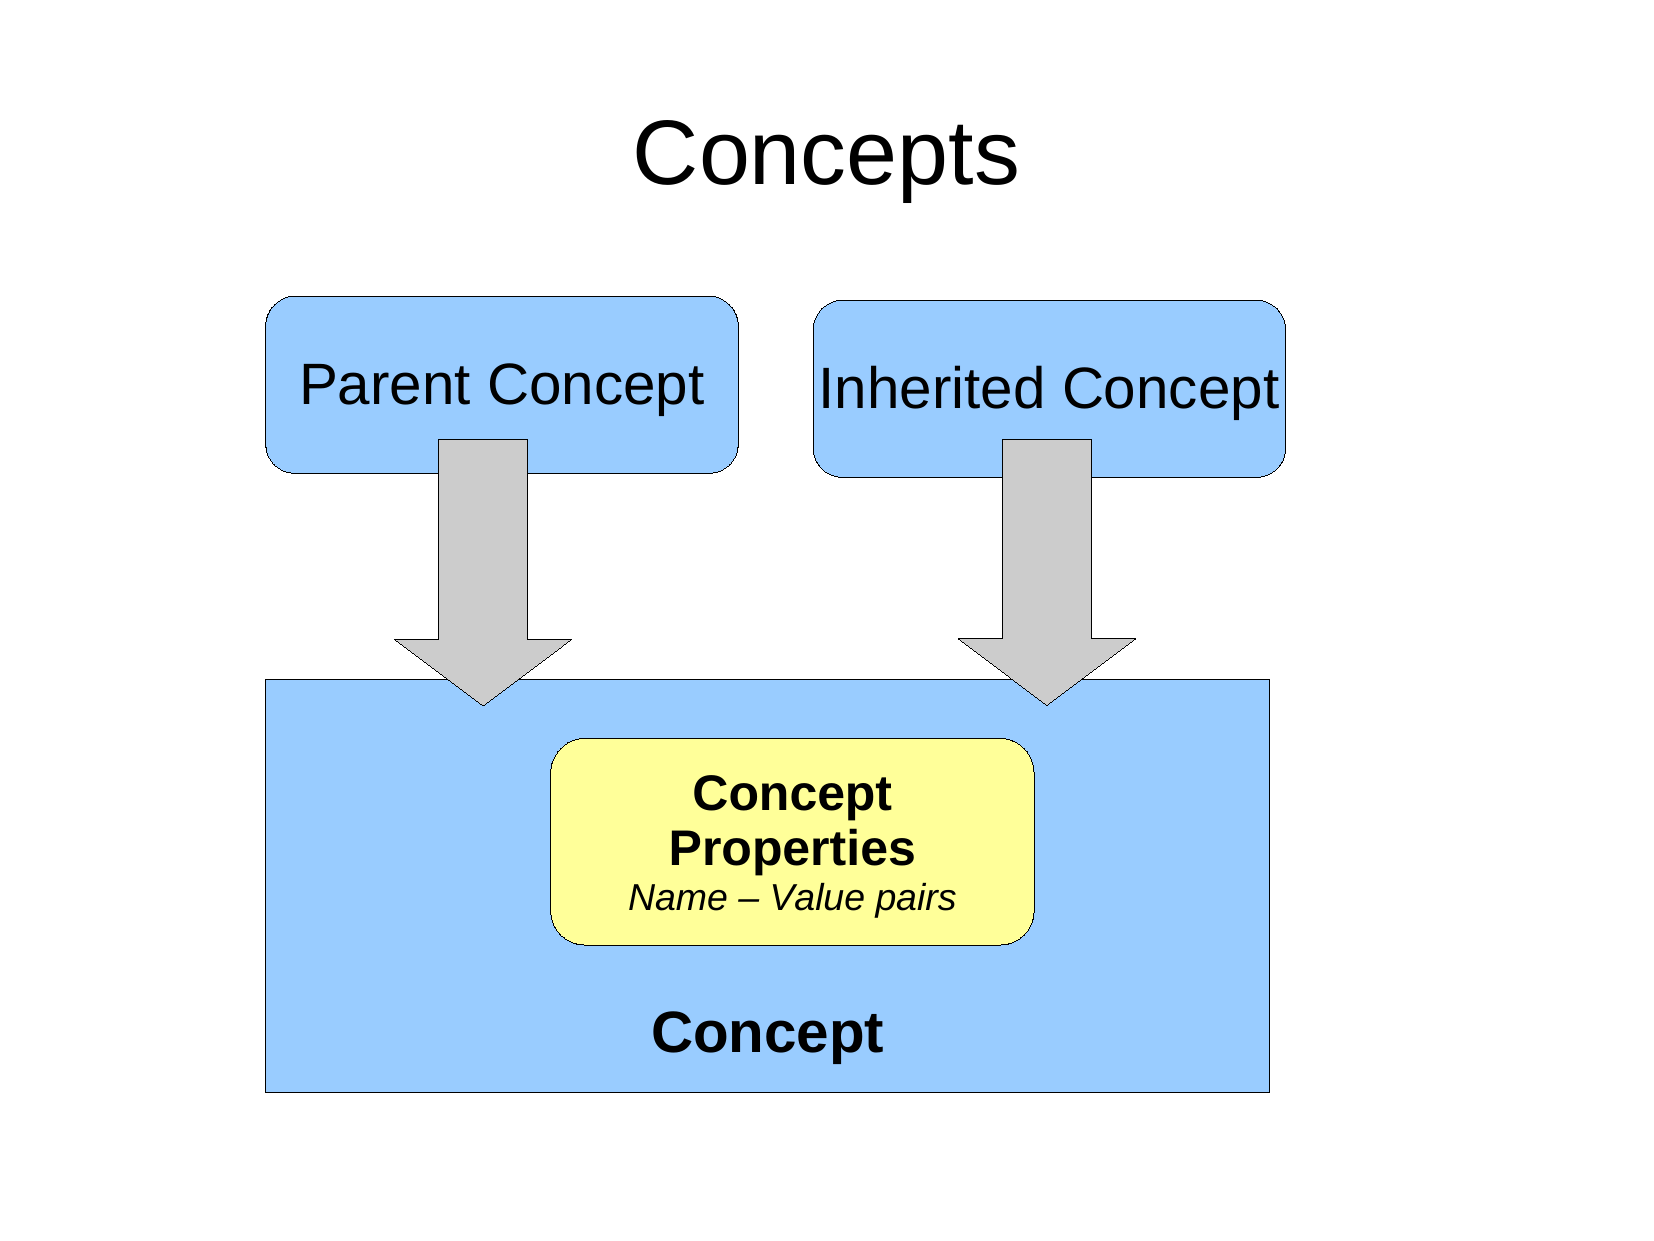

# Concepts
Parent Concept
Inherited Concept
Concept
Concept
Properties
Name – Value pairs